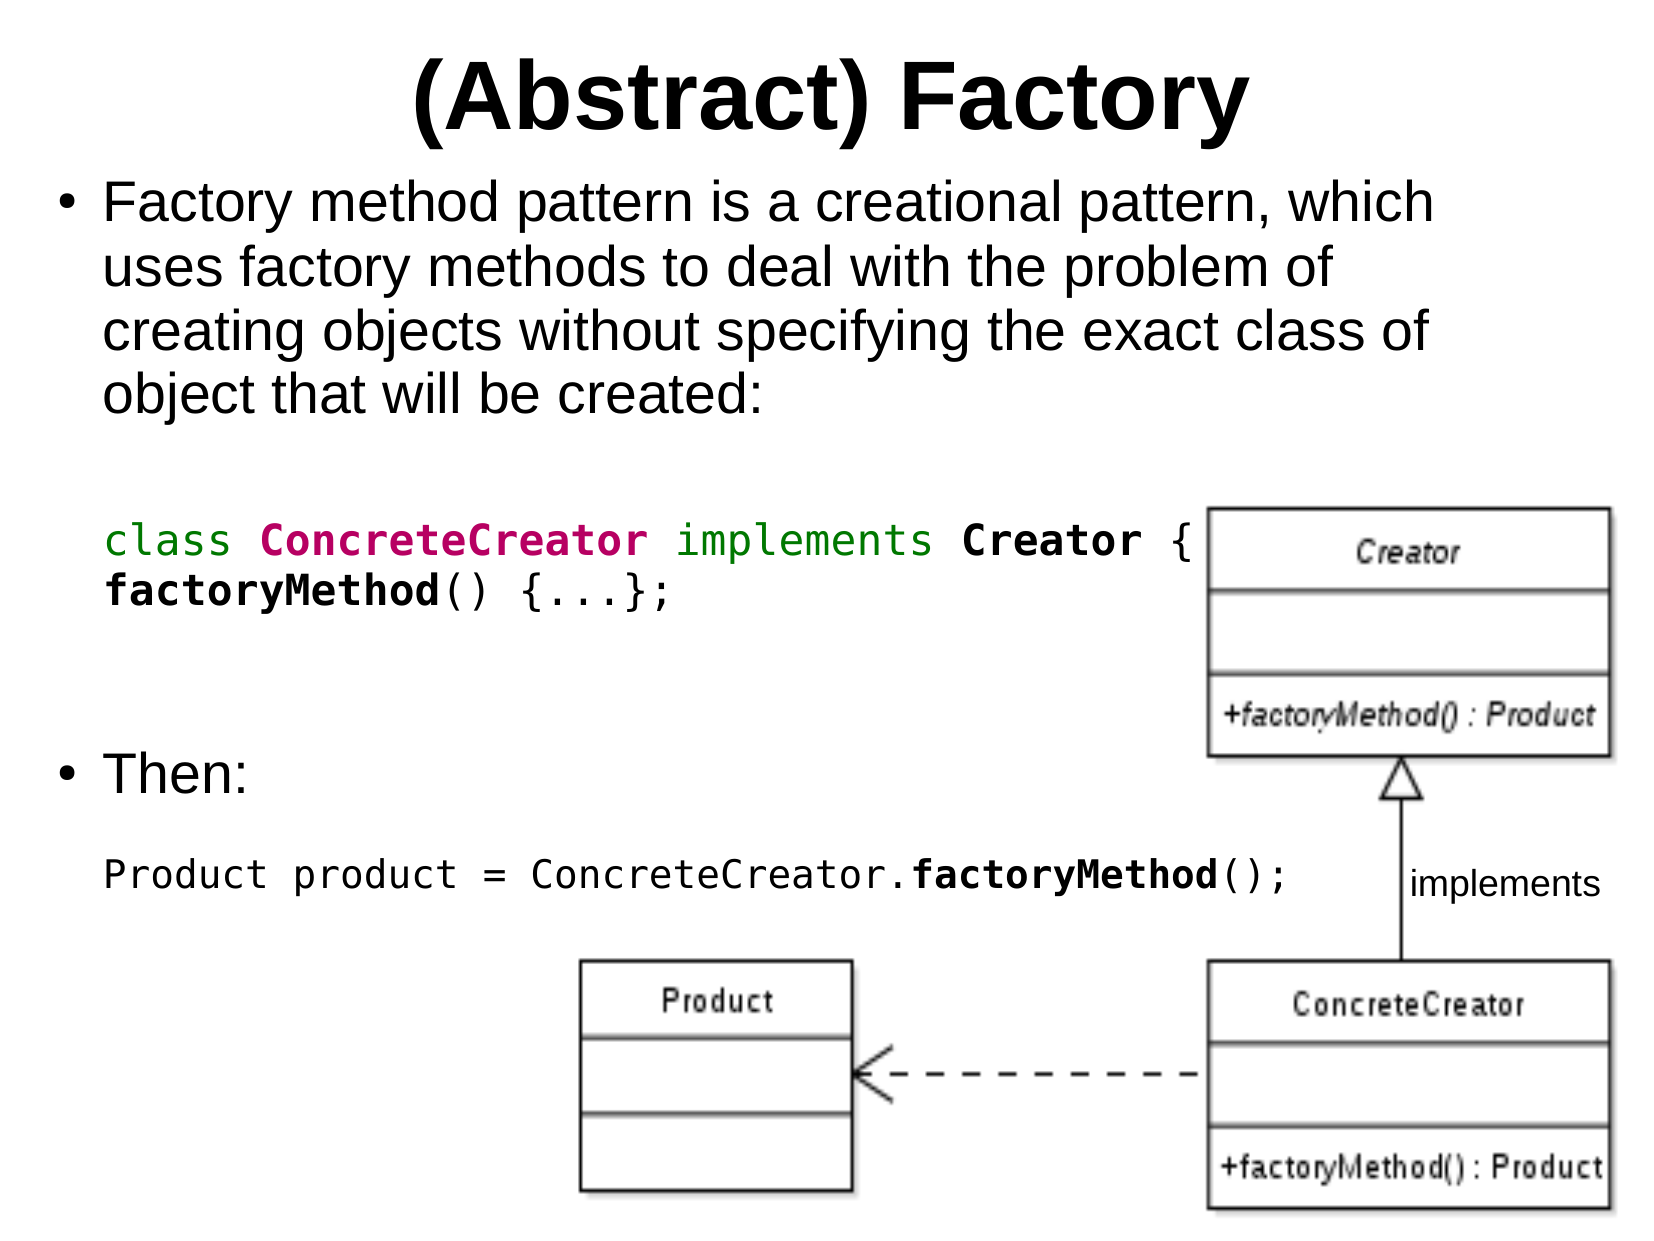

# (Abstract) Factory
Factory method pattern is a creational pattern, which uses factory methods to deal with the problem of creating objects without specifying the exact class of object that will be created:
class ConcreteCreator implements Creator {
factoryMethod() {...};
Then:
Product product = ConcreteCreator.factoryMethod();
implements